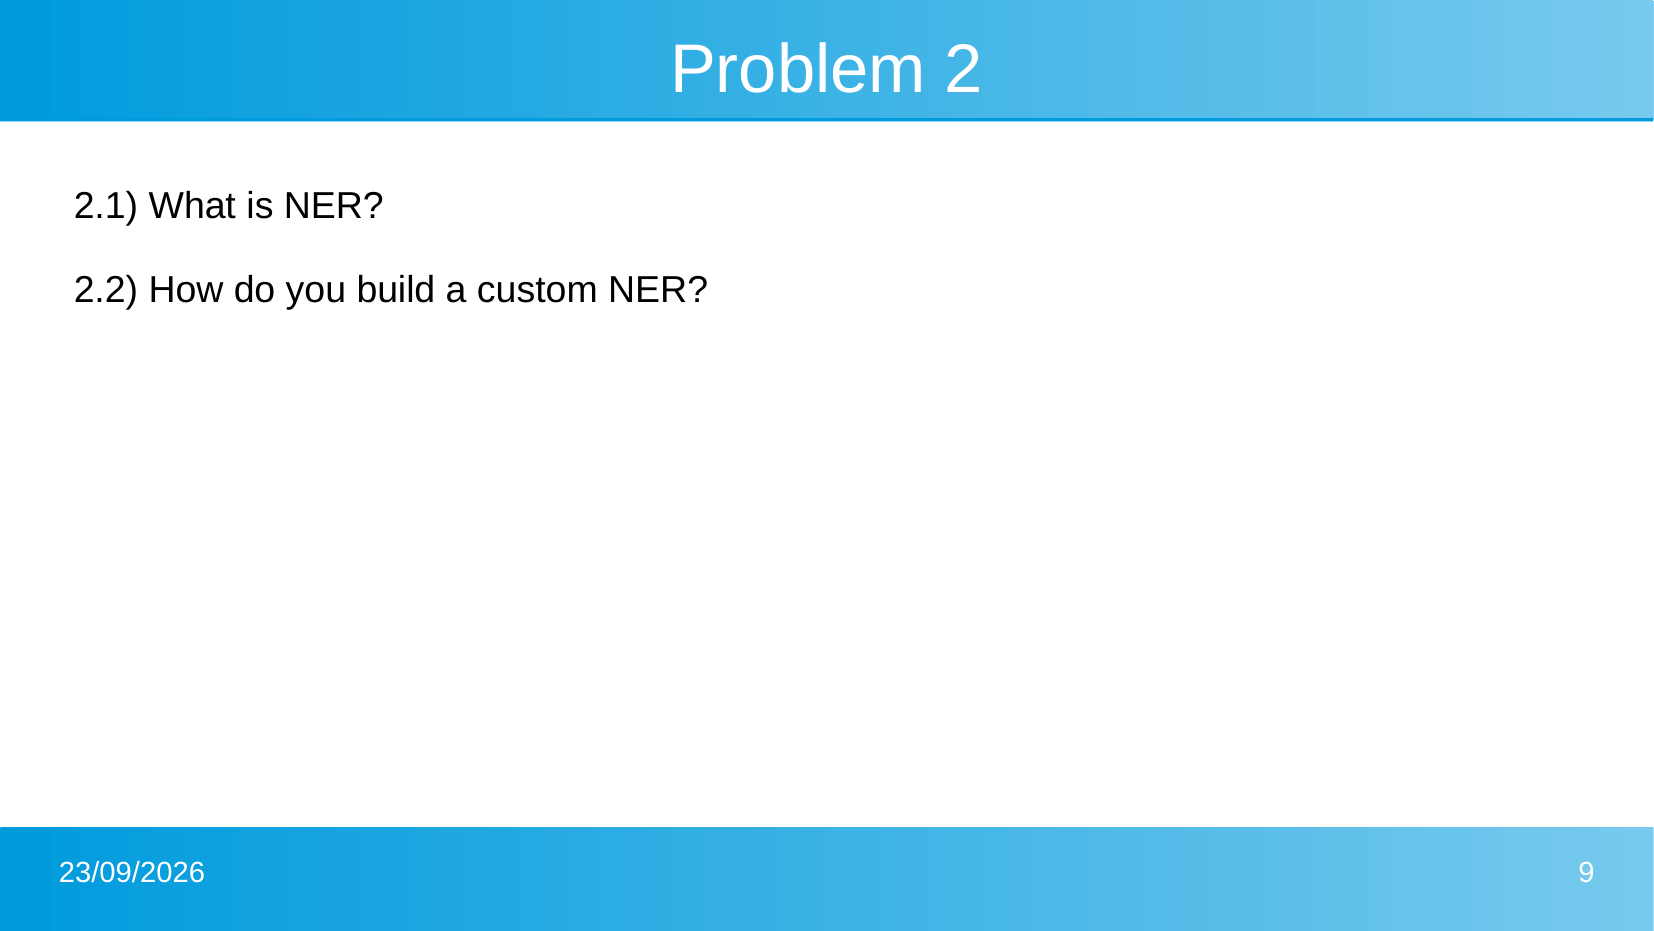

# Problem 2
2.1) What is NER?
2.2) How do you build a custom NER?
9